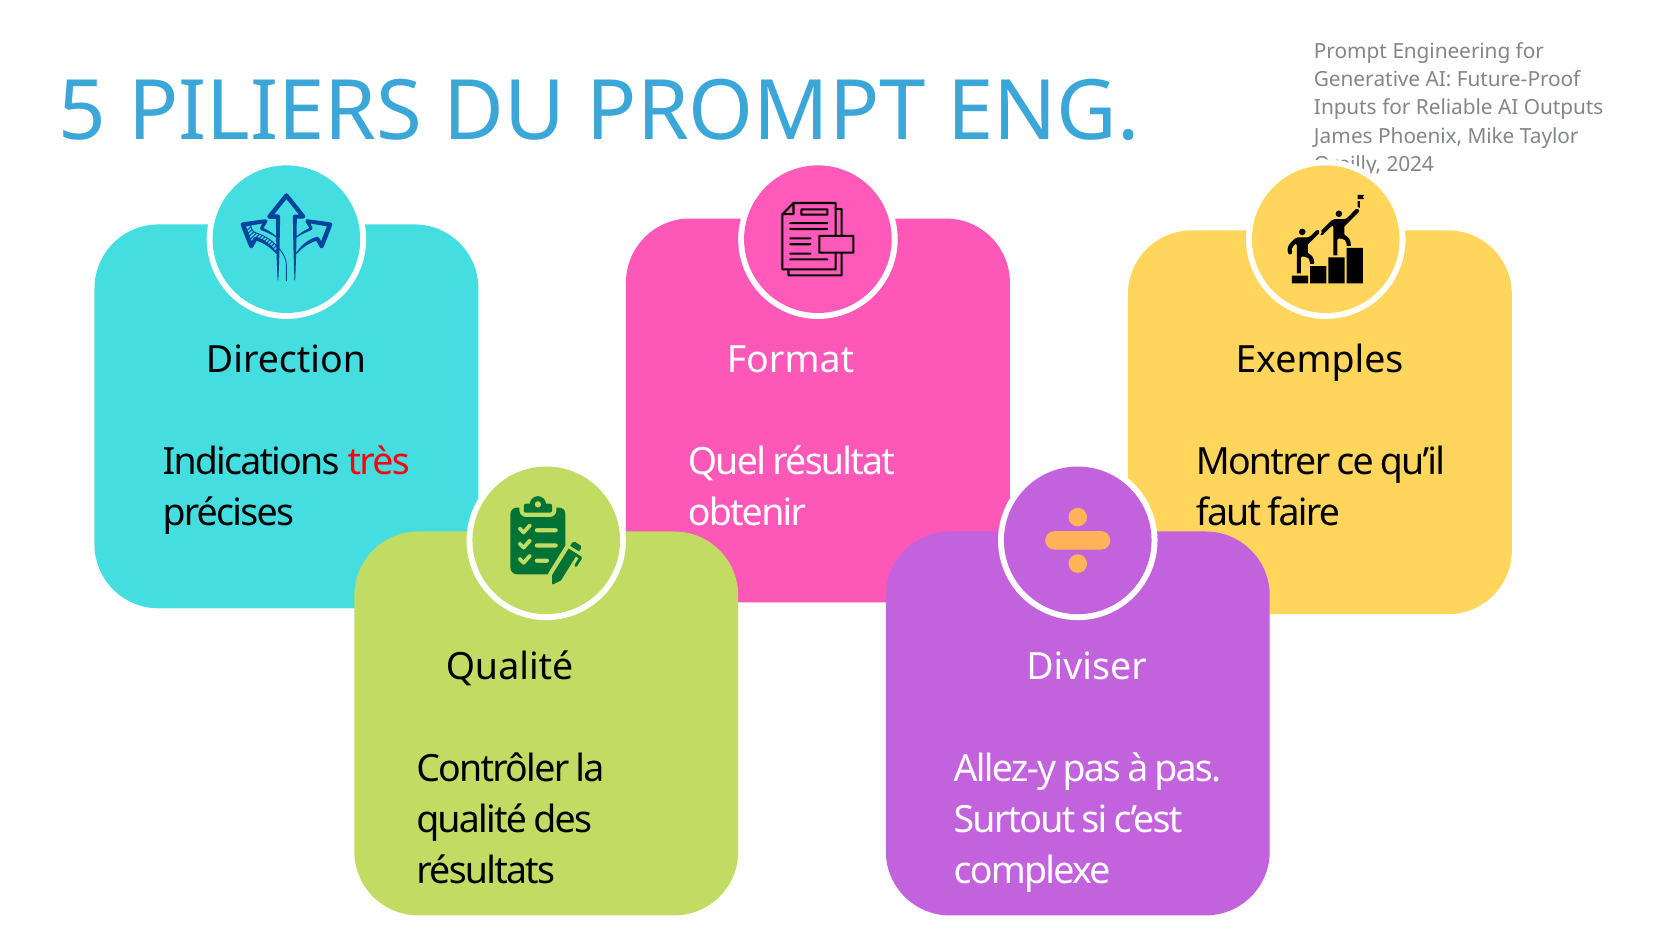

Prompt Engineering for Generative AI: Future-Proof Inputs for Reliable AI Outputs
James Phoenix, Mike Taylor
Oreilly, 2024
# 5 piliers du prompt eng.
Direction
Indications très précises
Format
Quel résultat obtenir
Exemples
Montrer ce qu’il faut faire
Qualité
Contrôler la qualité des résultats
Diviser
Allez-y pas à pas. Surtout si c’est complexe